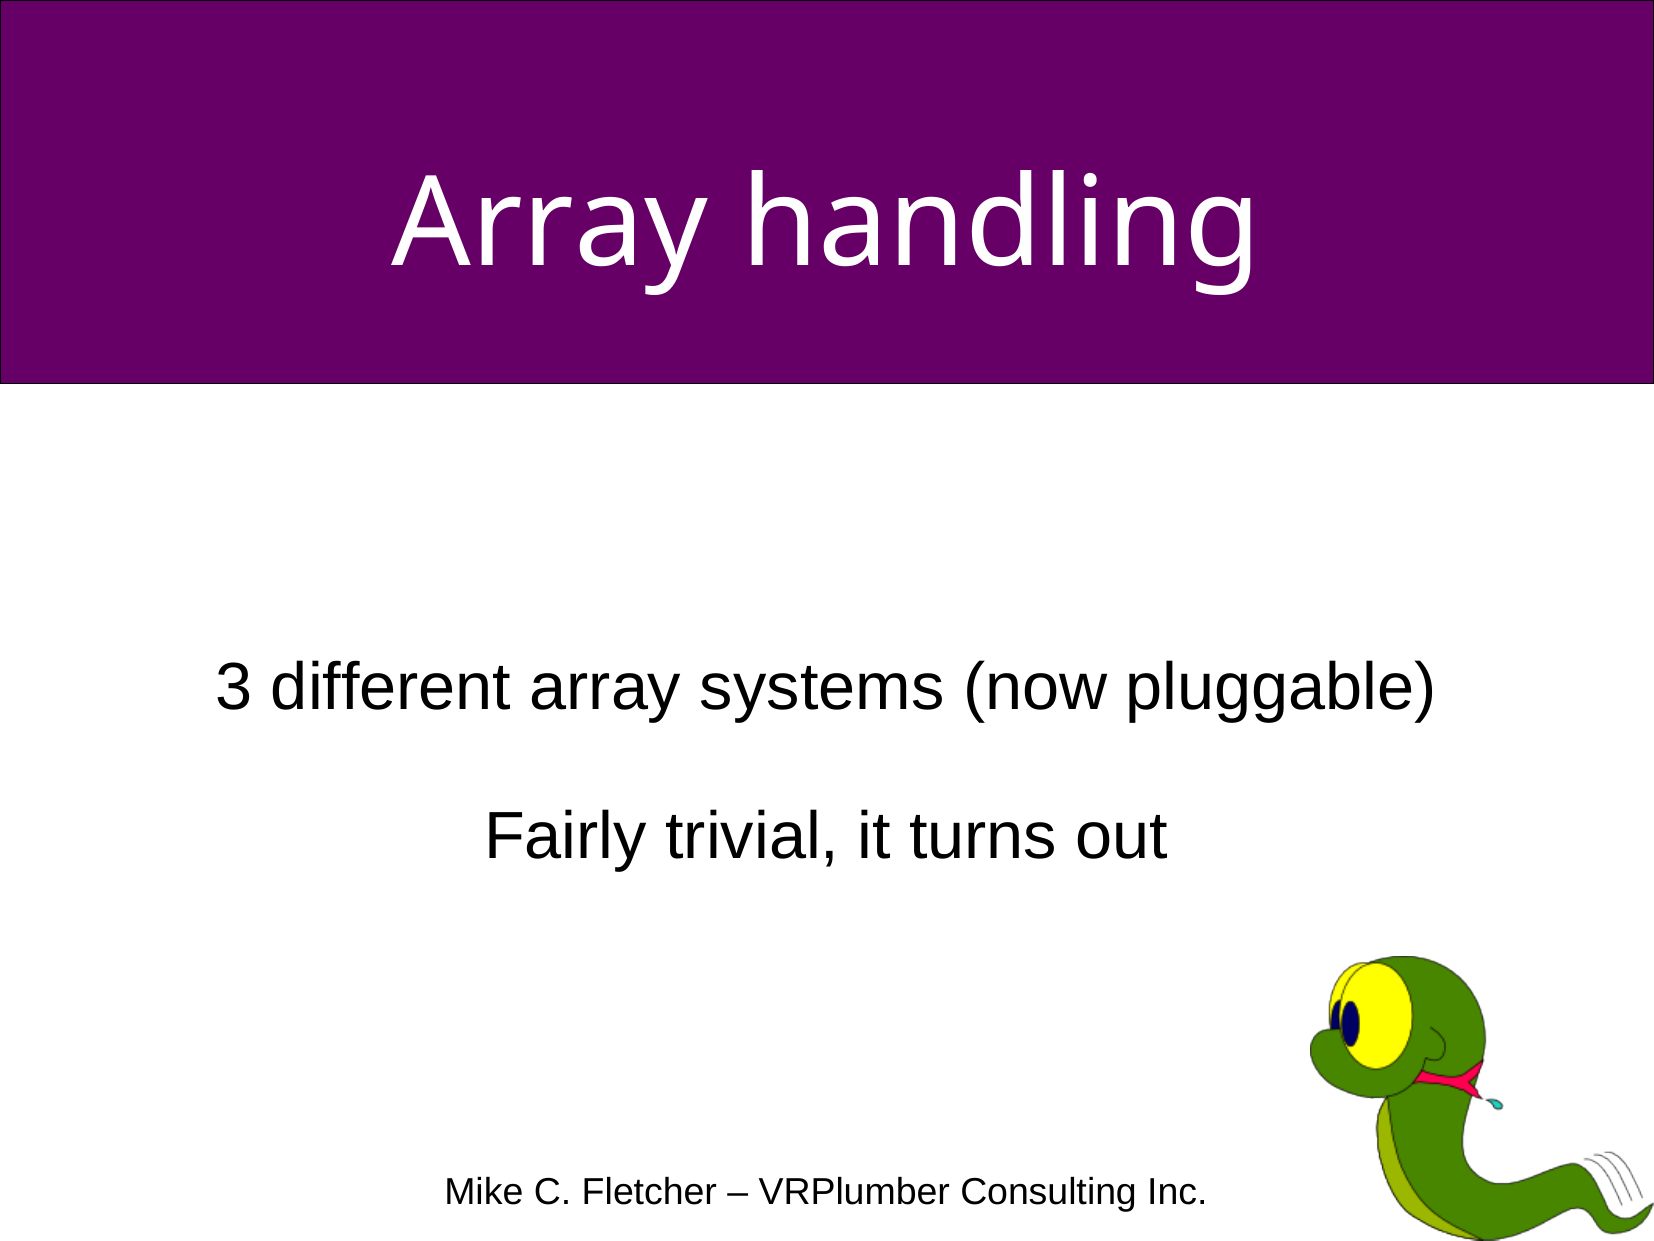

# Array handling
3 different array systems (now pluggable)
Fairly trivial, it turns out